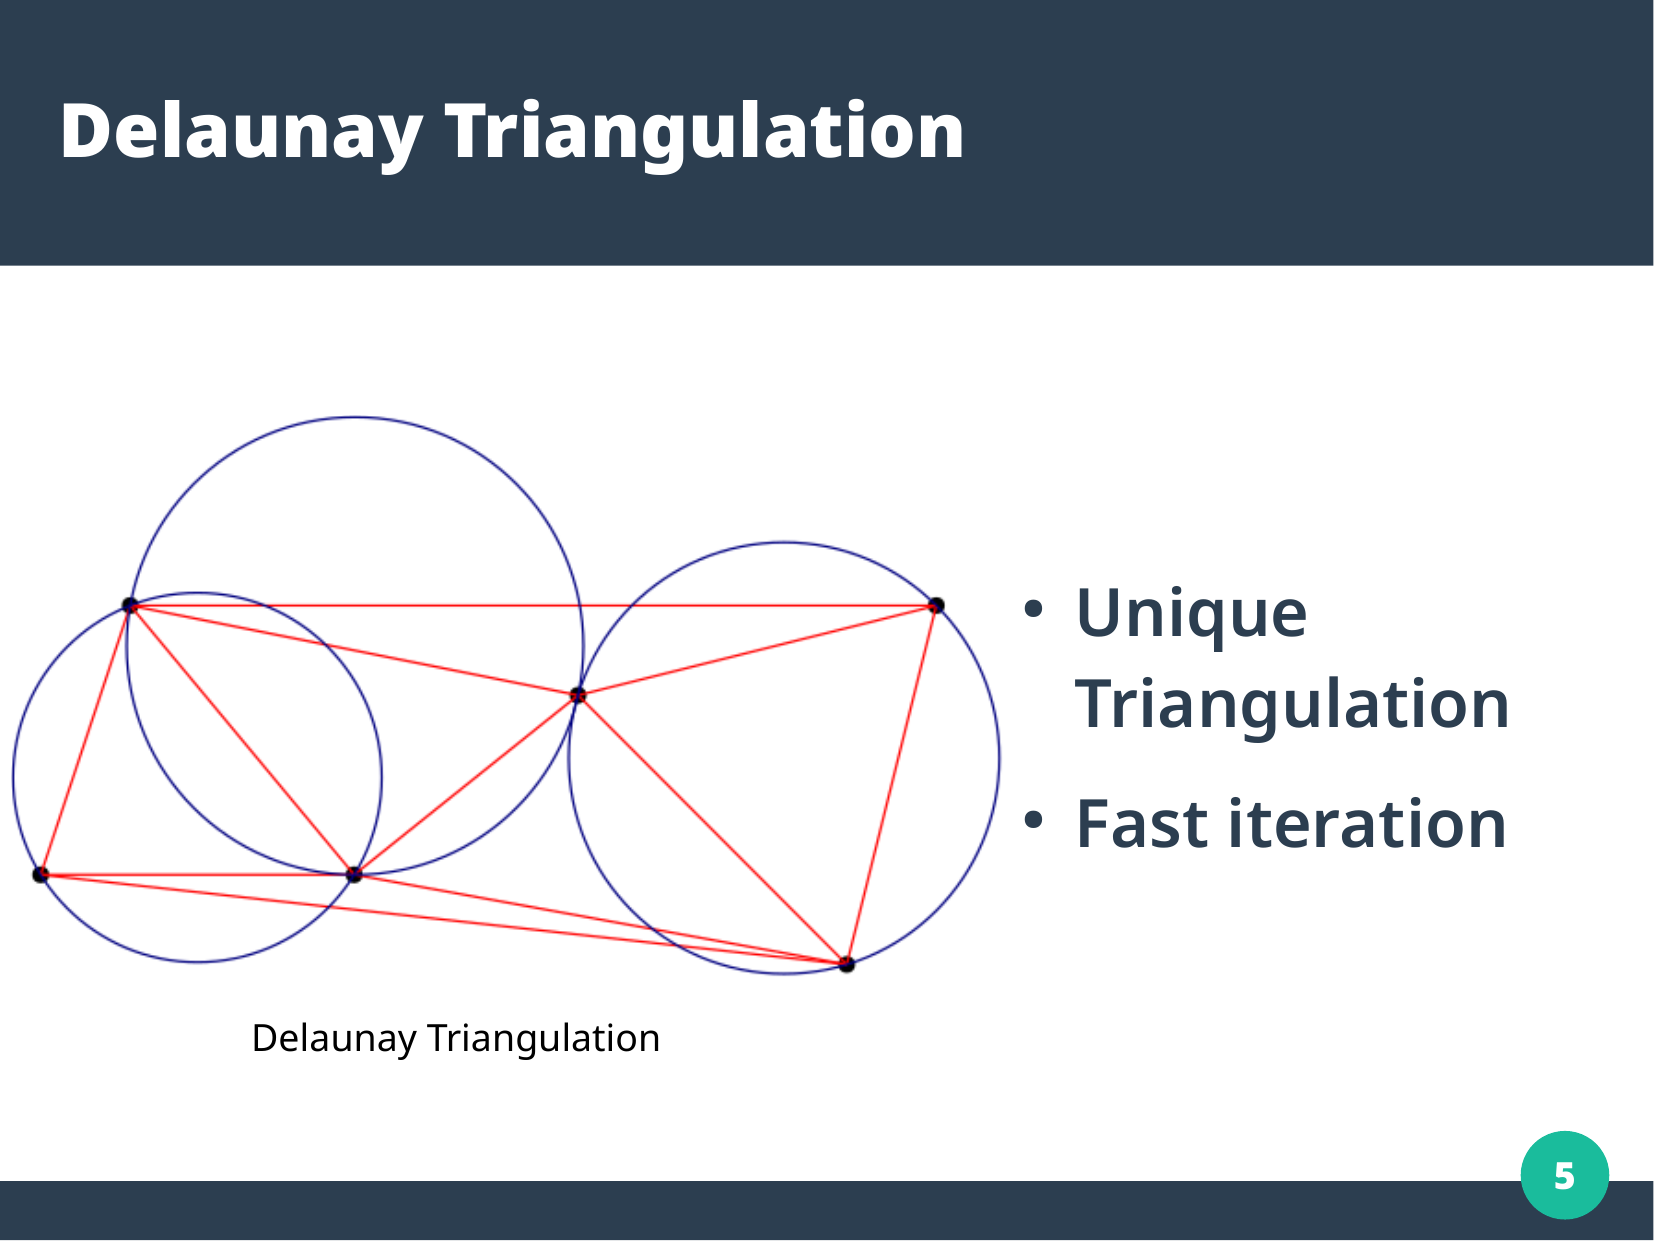

# Delaunay Triangulation
Unique Triangulation
Fast iteration
Delaunay Triangulation
5